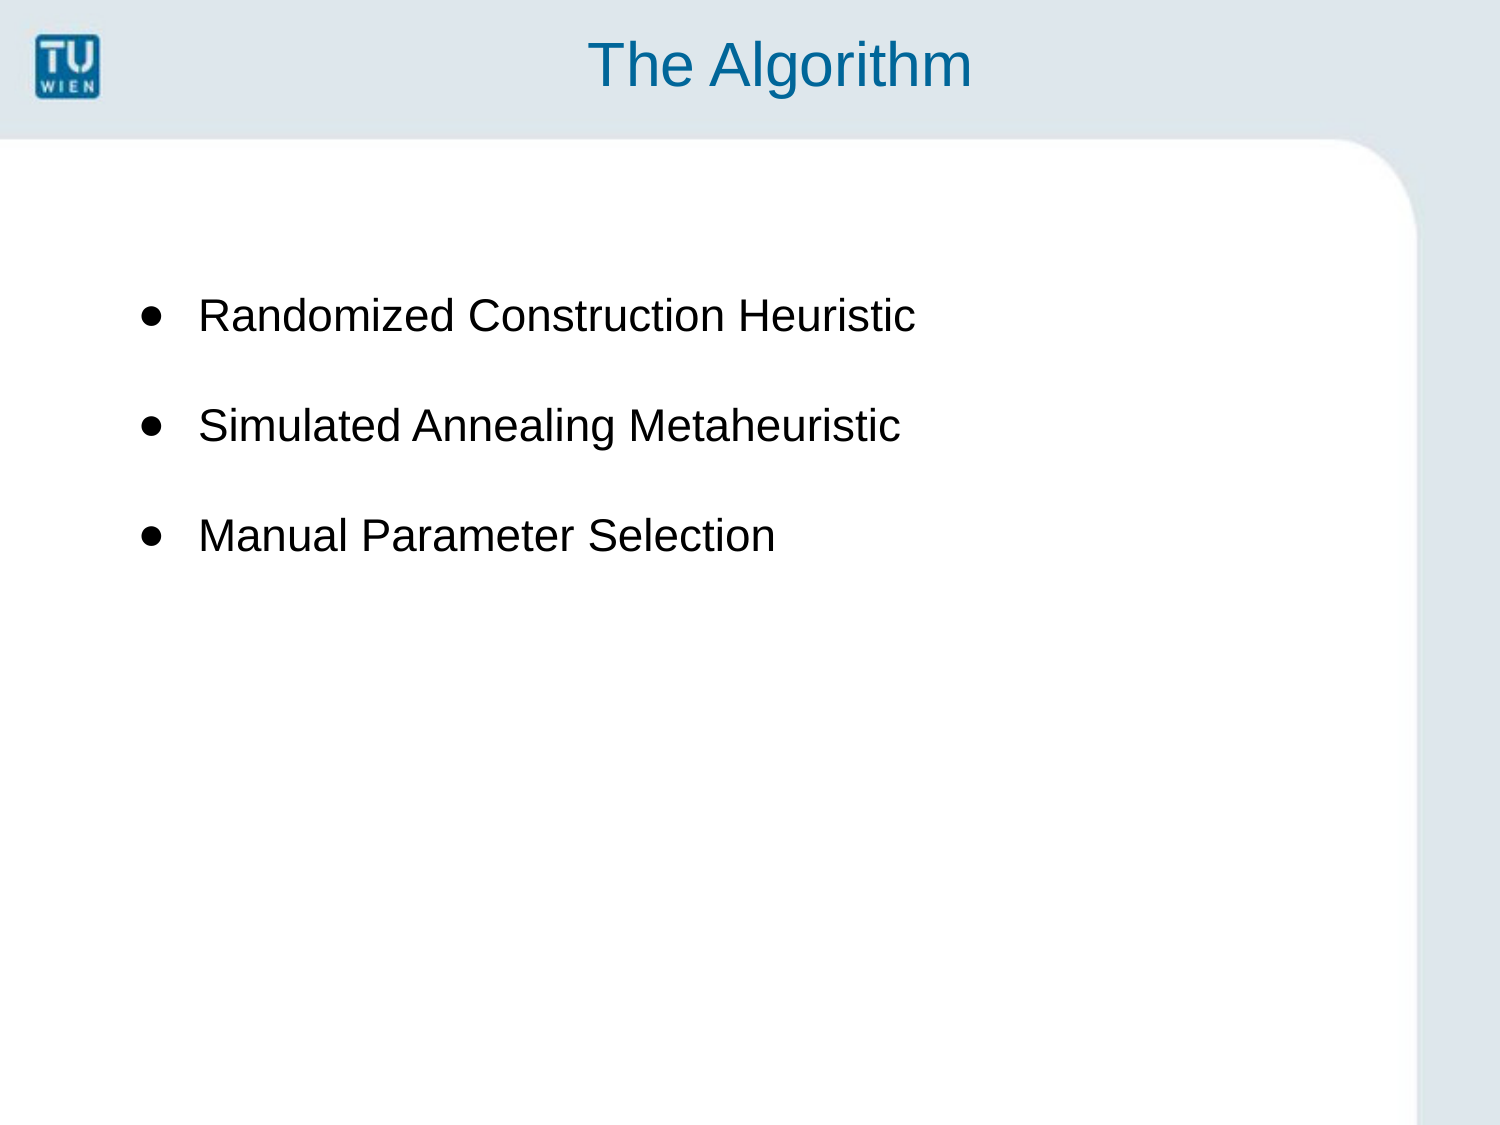

The Algorithm
Randomized Construction Heuristic
Simulated Annealing Metaheuristic
Manual Parameter Selection